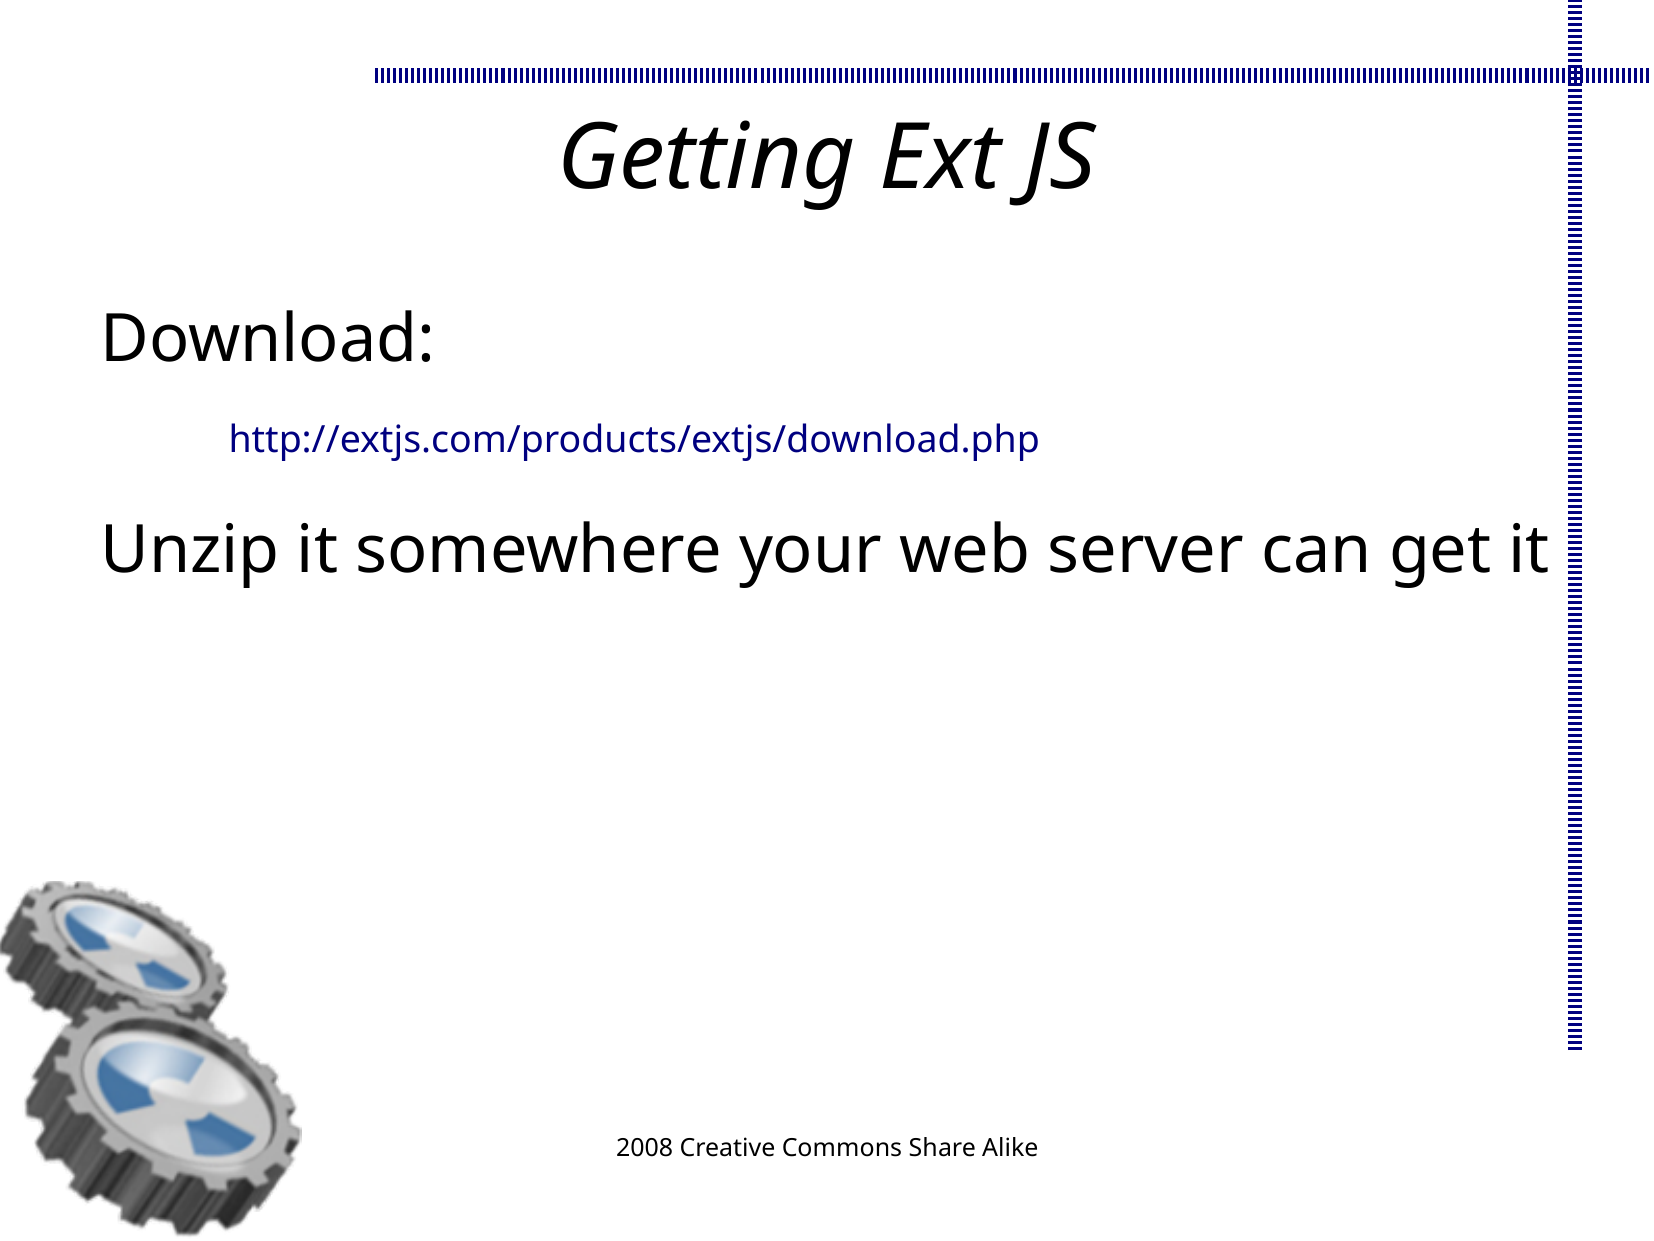

# Getting Ext JS
Download:
	http://extjs.com/products/extjs/download.php
Unzip it somewhere your web server can get it